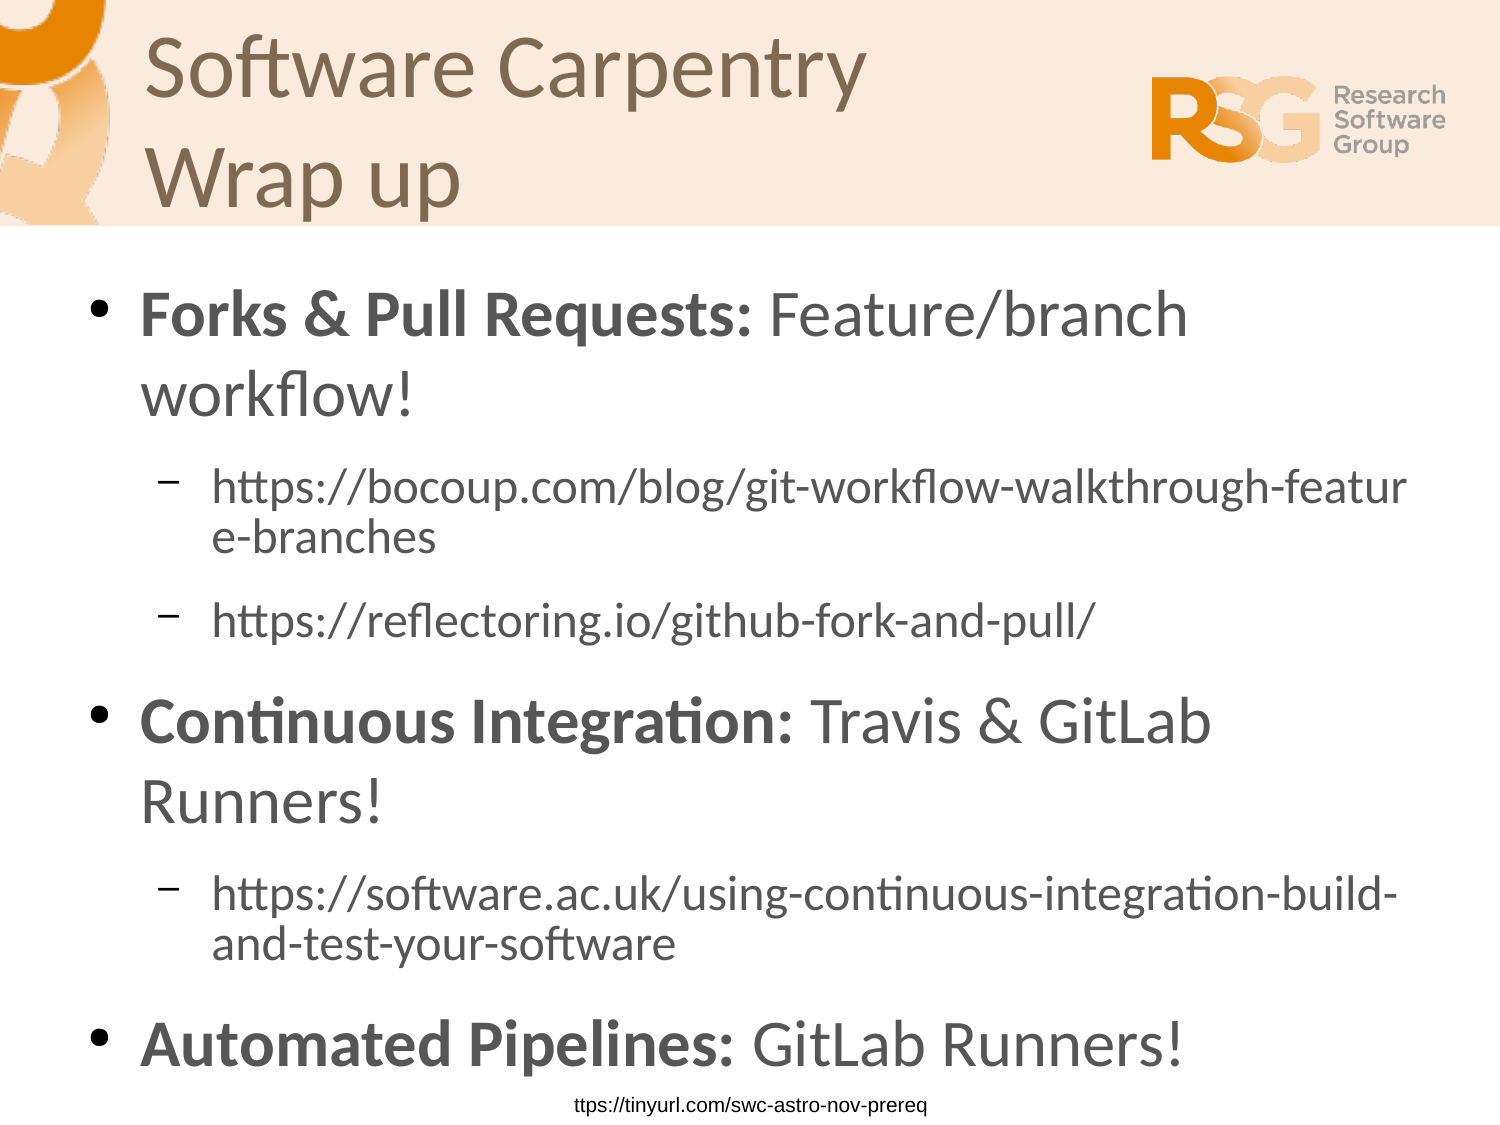

# Software Carpentry Wrap up
Forks & Pull Requests: Feature/branch workflow!
https://bocoup.com/blog/git-workflow-walkthrough-feature-branches
https://reflectoring.io/github-fork-and-pull/
Continuous Integration: Travis & GitLab Runners!
https://software.ac.uk/using-continuous-integration-build-and-test-your-software
Automated Pipelines: GitLab Runners!
ttps://tinyurl.com/swc-astro-nov-prereq